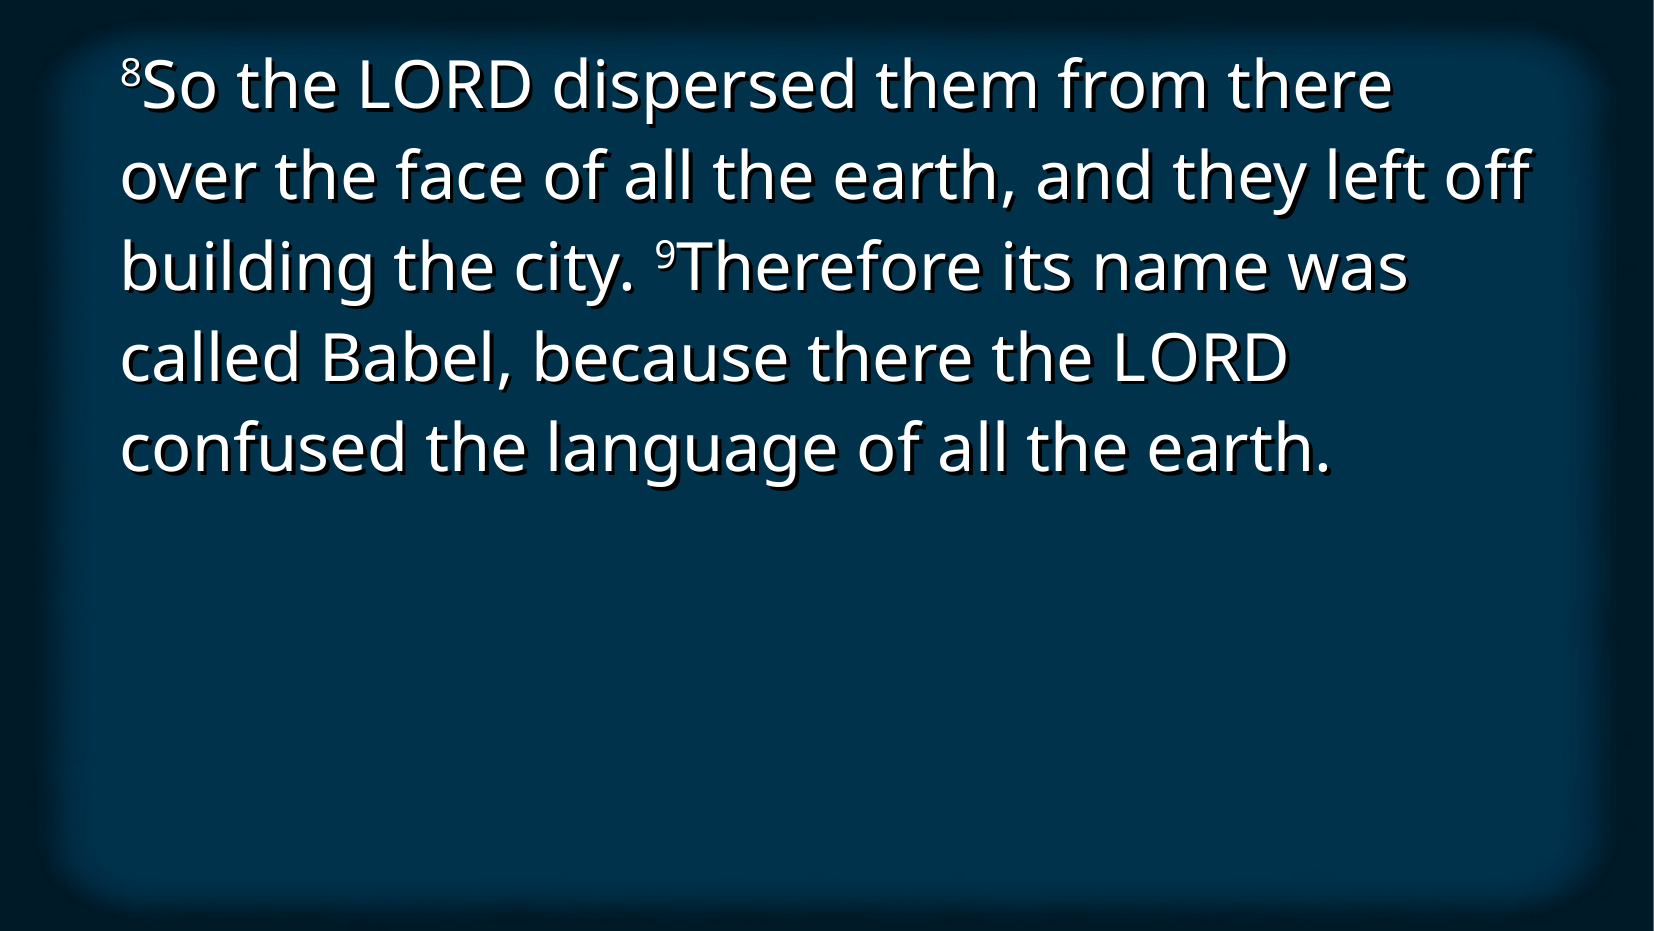

8So the LORD dispersed them from there over the face of all the earth, and they left off building the city. 9Therefore its name was called Babel, because there the LORD confused the language of all the earth.